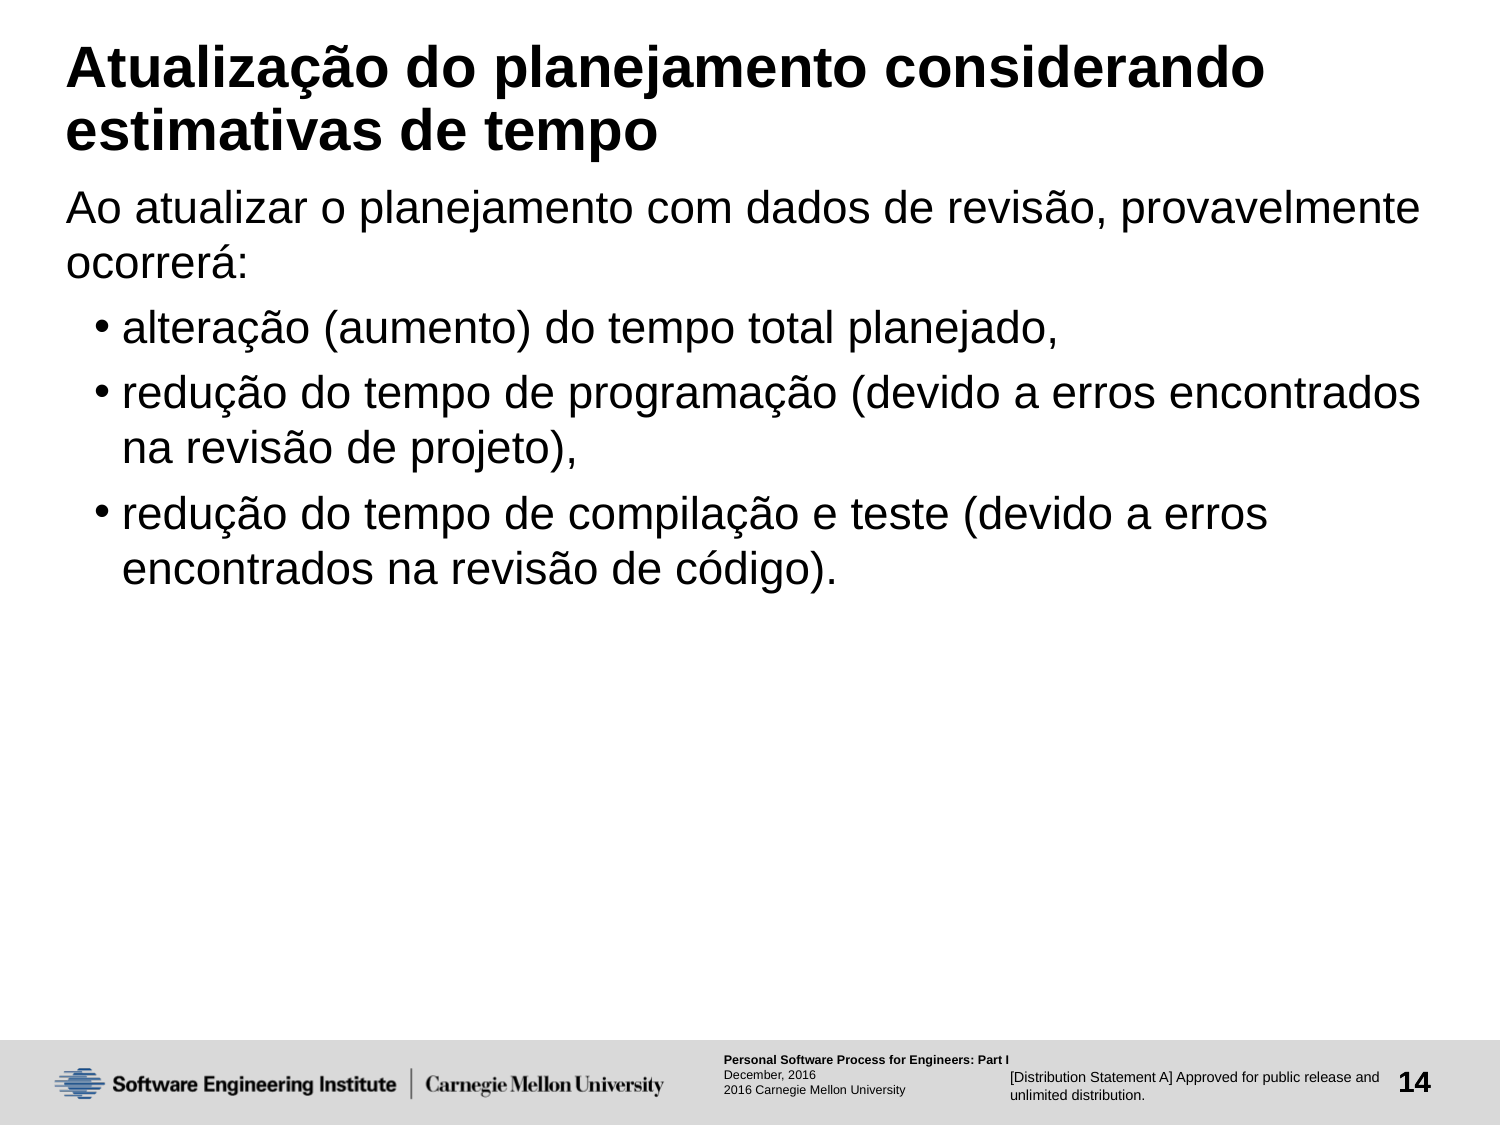

# Atualização do planejamento considerando estimativas de tempo
Ao atualizar o planejamento com dados de revisão, provavelmente ocorrerá:
alteração (aumento) do tempo total planejado,
redução do tempo de programação (devido a erros encontrados na revisão de projeto),
redução do tempo de compilação e teste (devido a erros encontrados na revisão de código).